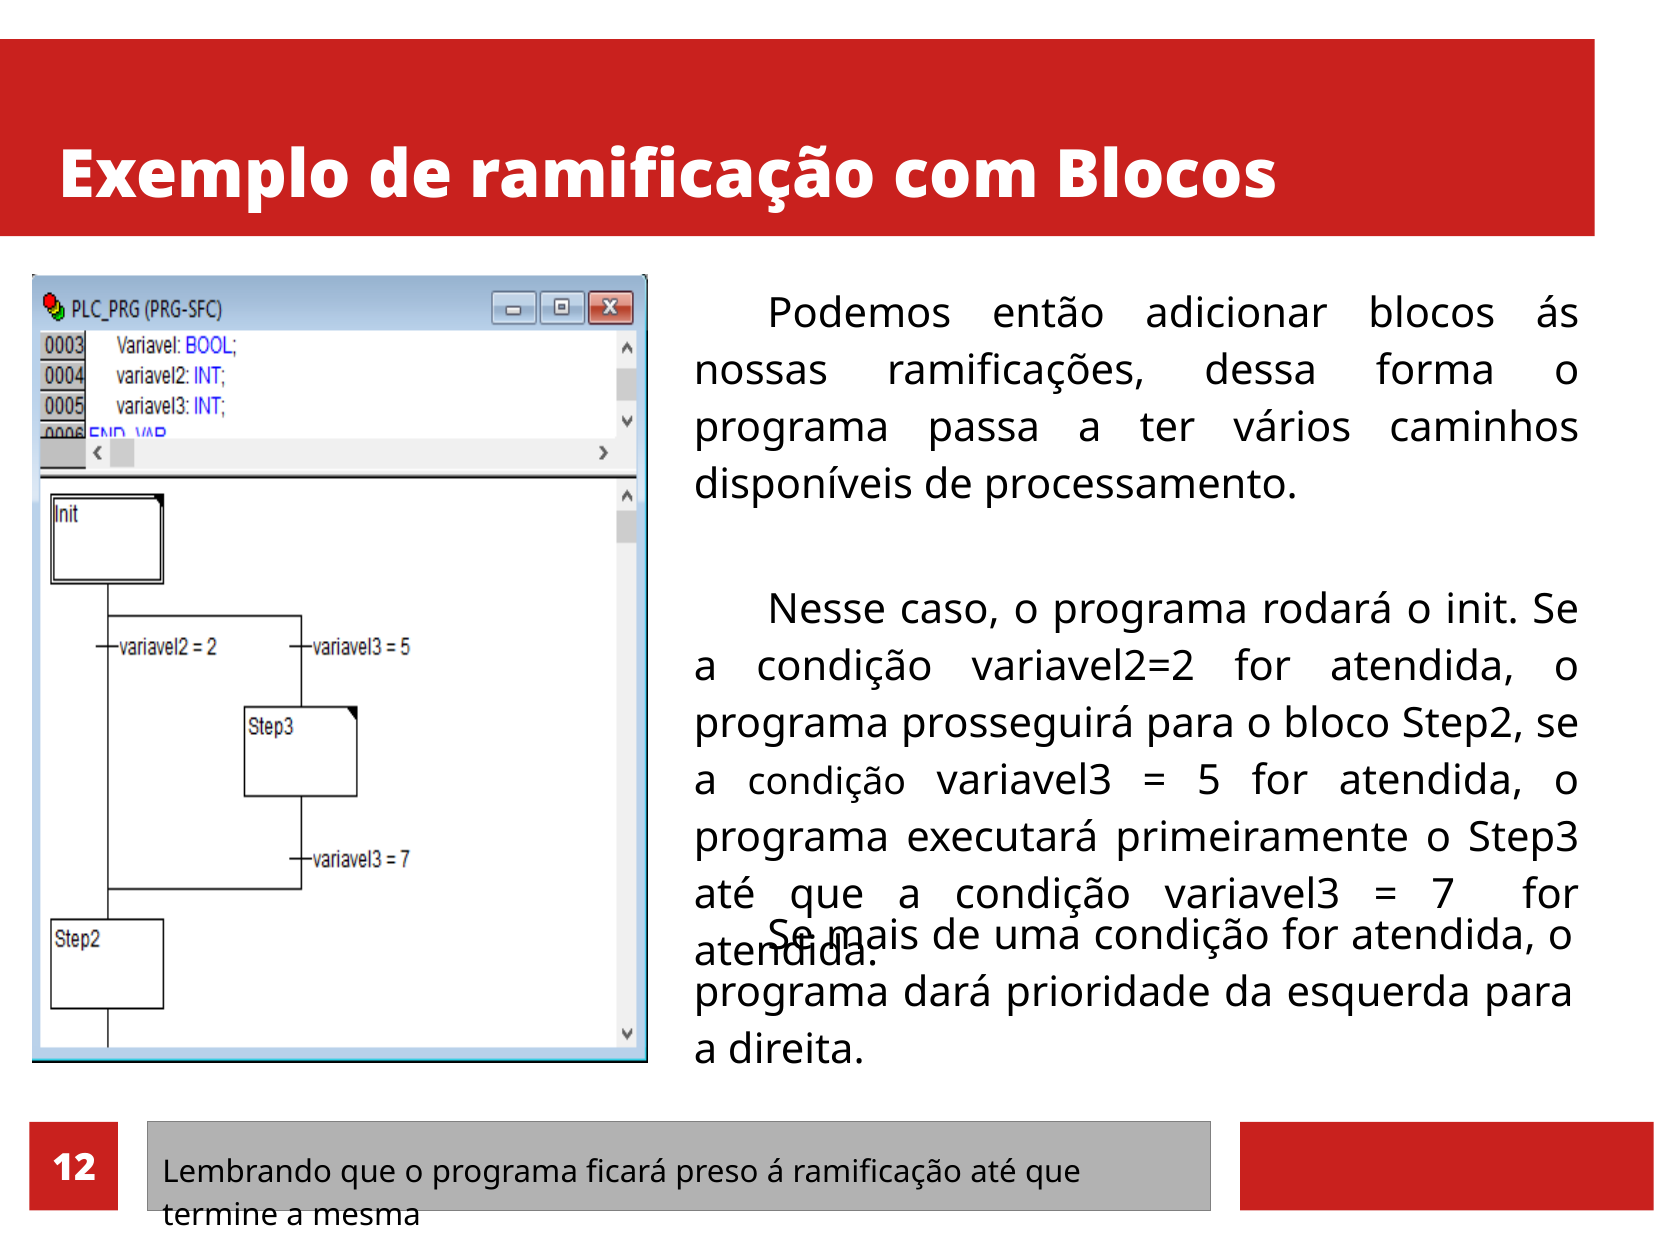

# Exemplo de ramificação com Blocos
	Podemos então adicionar blocos ás nossas ramificações, dessa forma o programa passa a ter vários caminhos disponíveis de processamento.
	Nesse caso, o programa rodará o init. Se a condição variavel2=2 for atendida, o programa prosseguirá para o bloco Step2, se a condição variavel3 = 5 for atendida, o programa executará primeiramente o Step3 até que a condição variavel3 = 7 for atendida.
	Se mais de uma condição for atendida, o programa dará prioridade da esquerda para a direita.
12
Lembrando que o programa ficará preso á ramificação até que termine a mesma